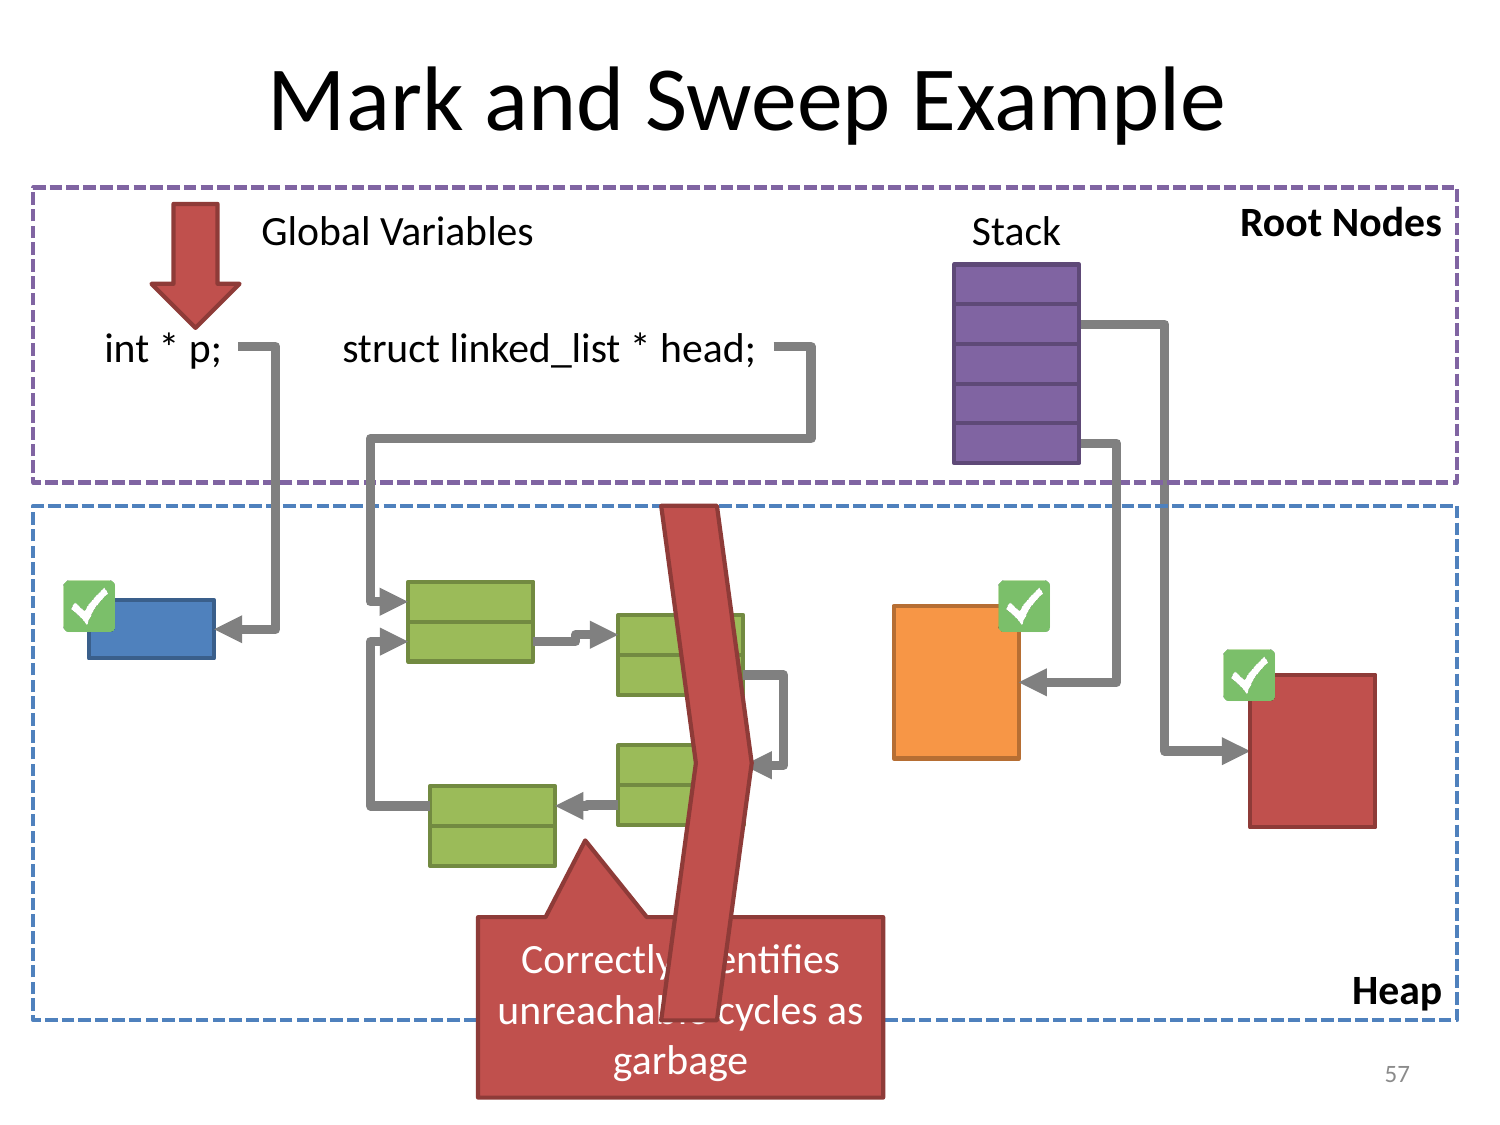

# Mark and Sweep Example
Root Nodes
Stack
Global Variables
int * p;
struct linked_list * head;
Heap
Correctly identifies unreachable cycles as garbage